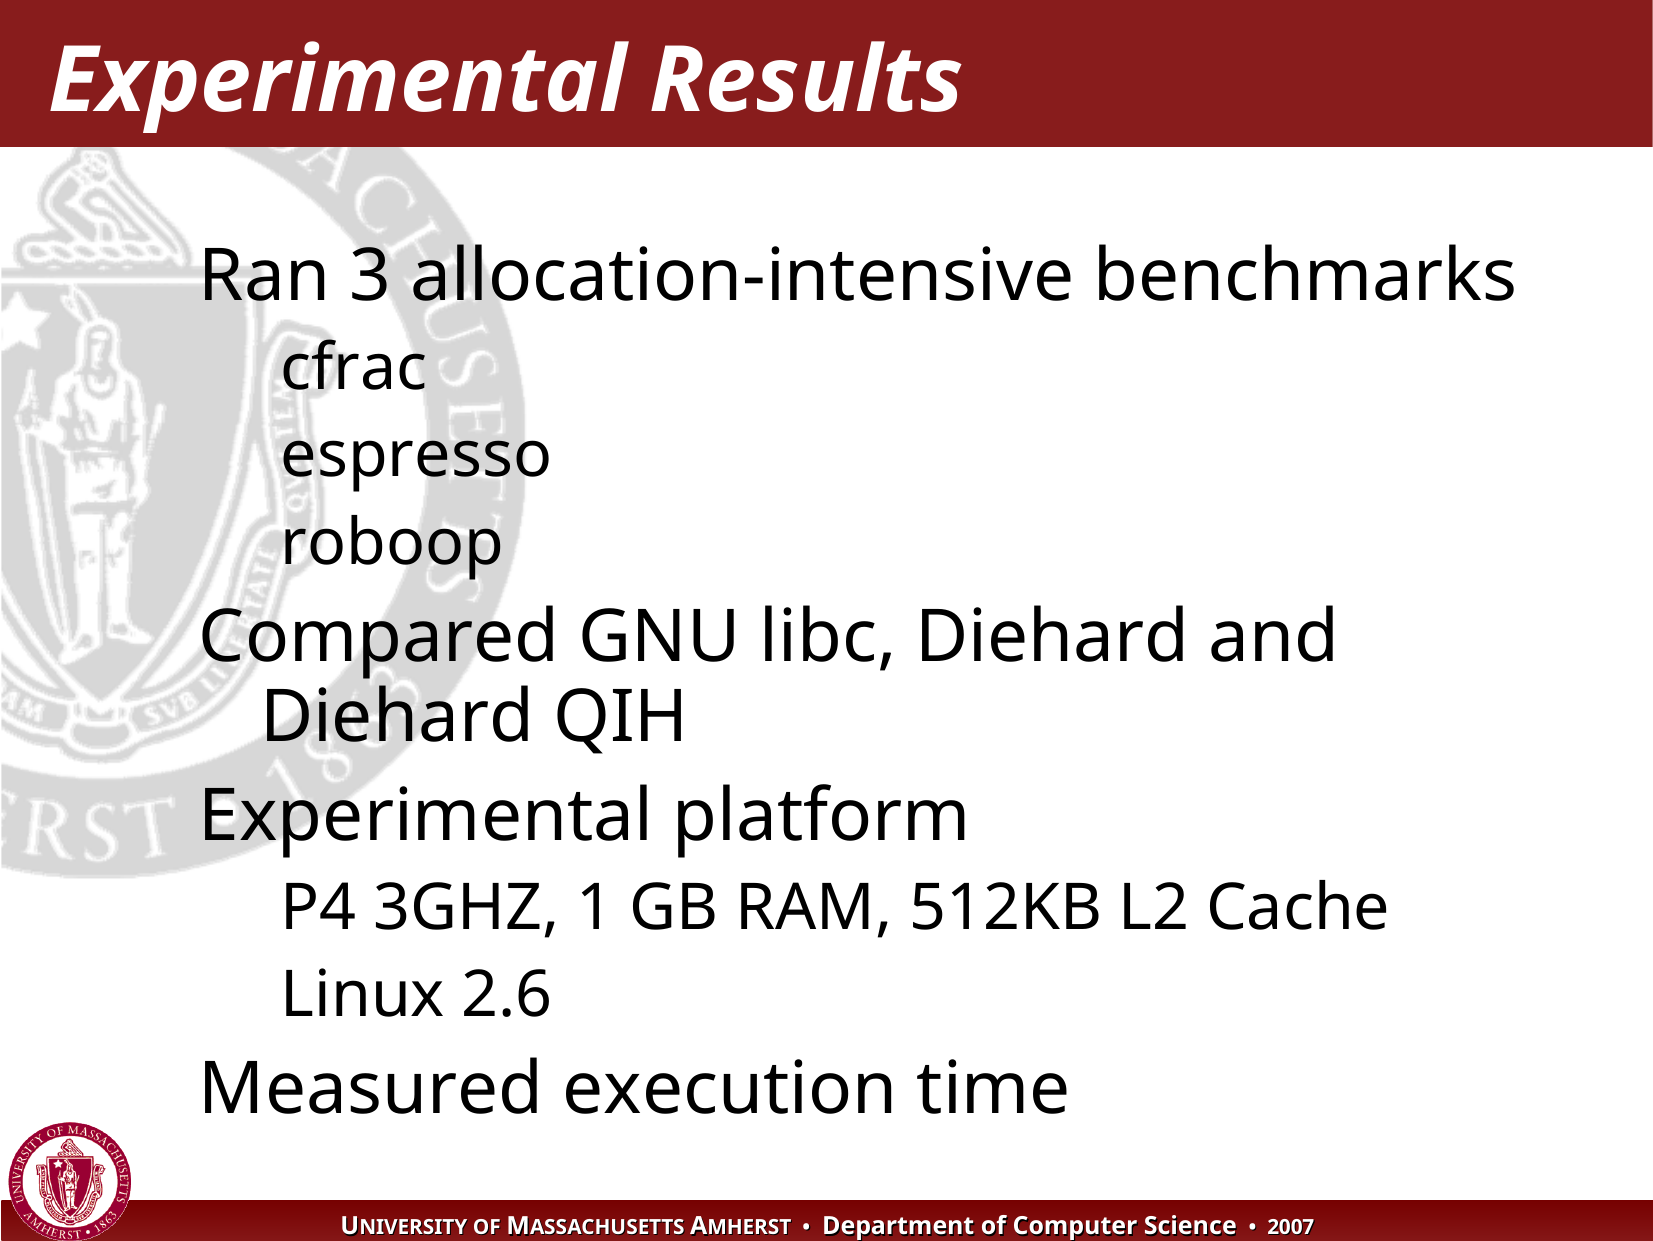

# Experimental Results
Ran 3 allocation-intensive benchmarks
cfrac
espresso
roboop
Compared GNU libc, Diehard and Diehard QIH
Experimental platform
P4 3GHZ, 1 GB RAM, 512KB L2 Cache
Linux 2.6
Measured execution time